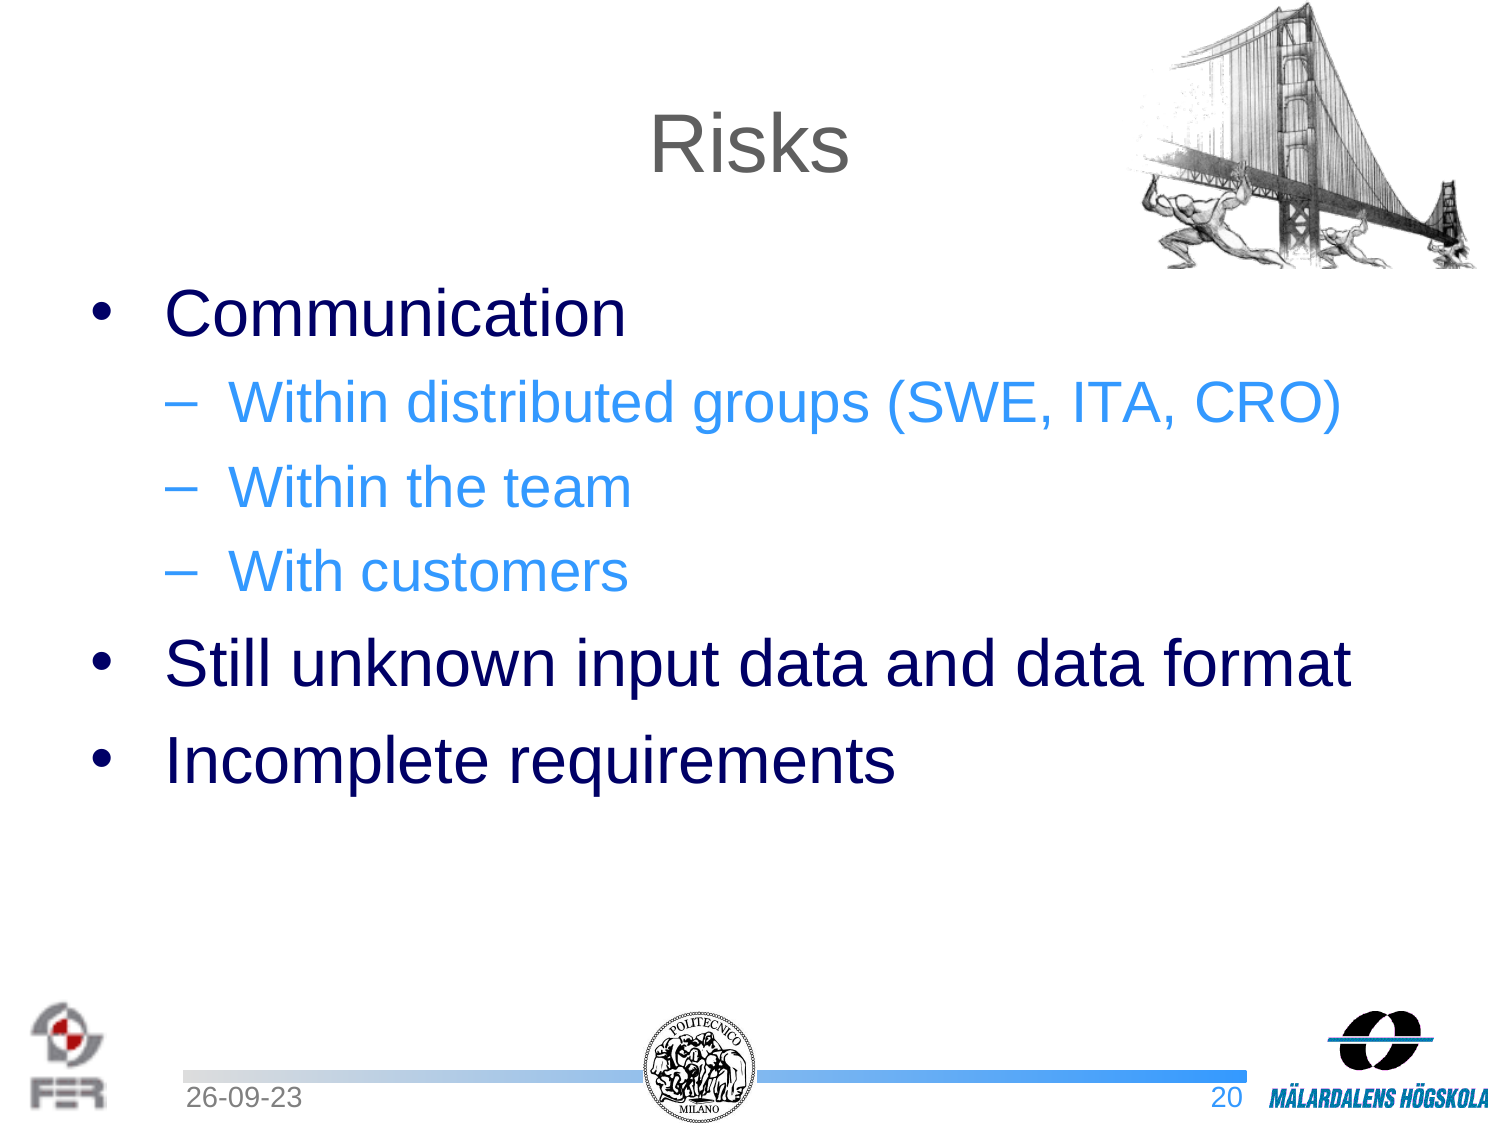

# Risks
 Communication
 Within distributed groups (SWE, ITA, CRO)
 Within the team
 With customers
 Still unknown input data and data format
 Incomplete requirements
26-08-21